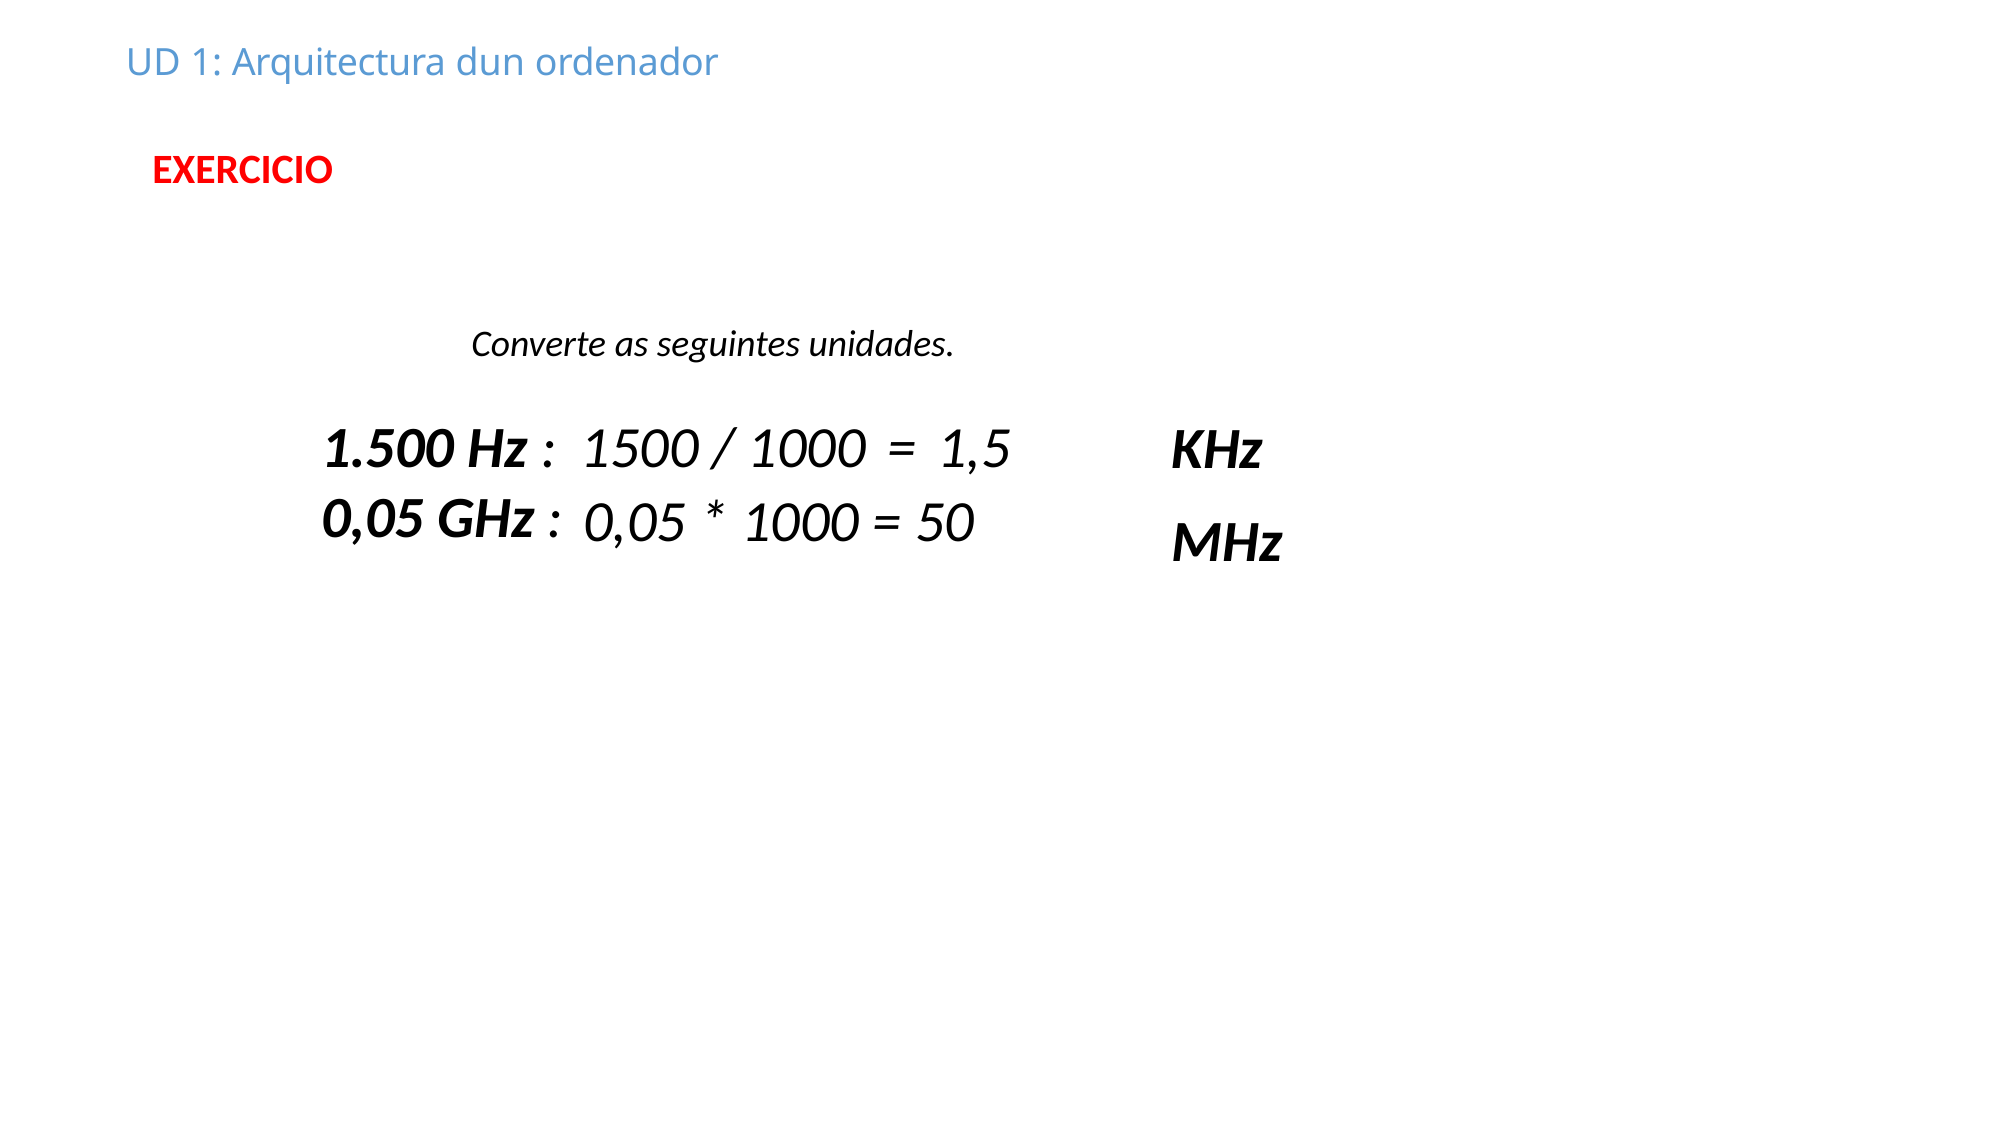

UD 1: Arquitectura dun ordenador
# EXERCICIO
Converte as seguintes unidades.
KHz
MHz
1500 / 1000 = 1,5
0,05 * 1000 = 50
1.500 Hz :
0,05 GHz :